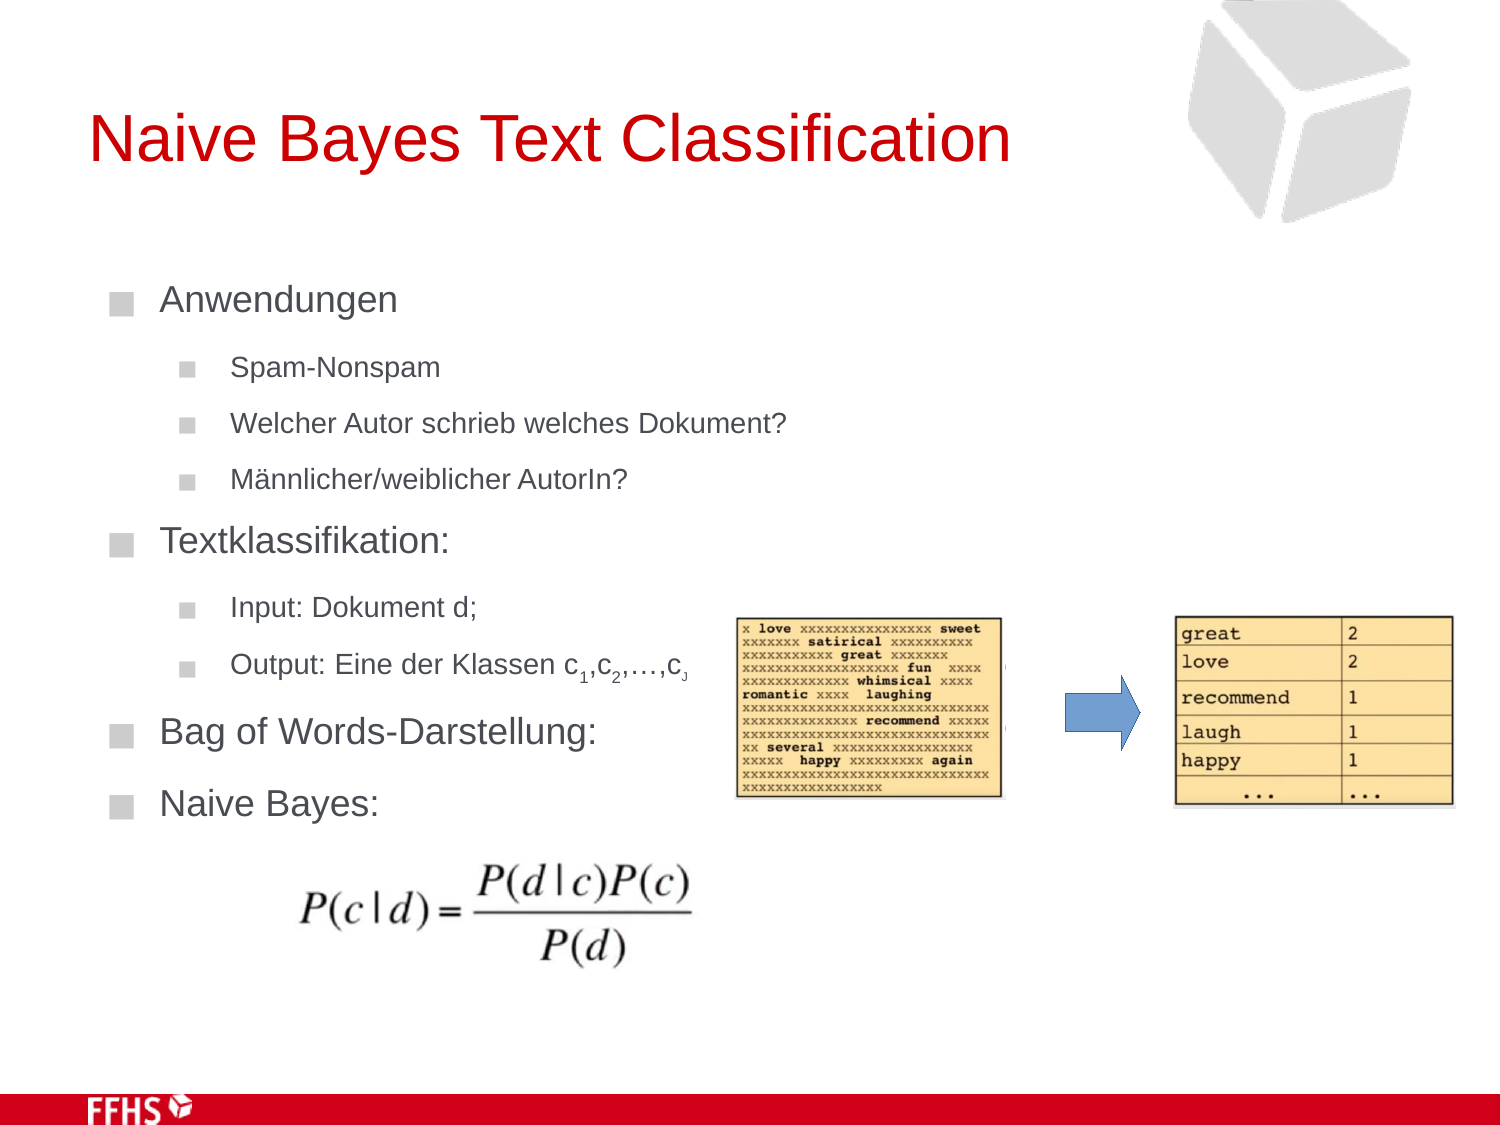

# Naive Bayes Text Classification
Anwendungen
Spam-Nonspam
Welcher Autor schrieb welches Dokument?
Männlicher/weiblicher AutorIn?
Textklassifikation:
Input: Dokument d;
Output: Eine der Klassen c1,c2,…,cJ
Bag of Words-Darstellung:
Naive Bayes: